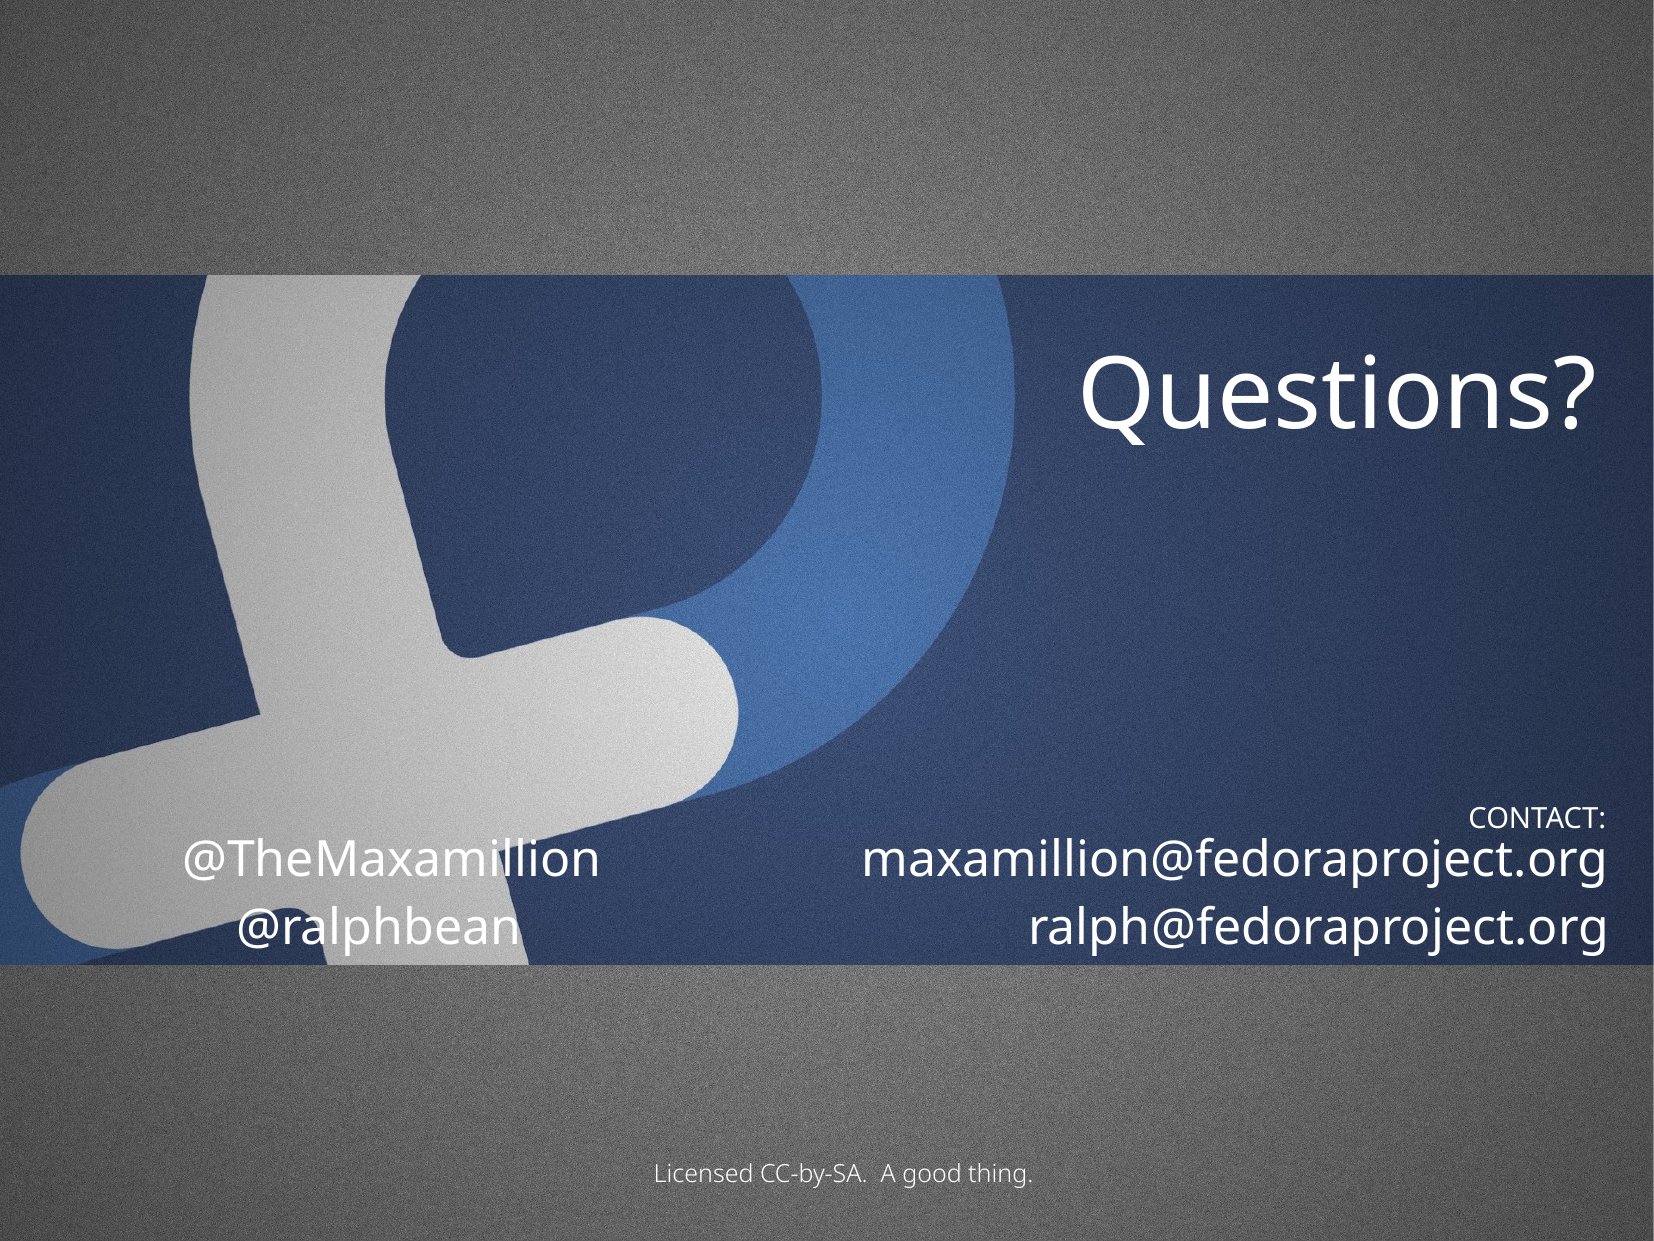

# Questions?
CONTACT:
@TheMaxamillion maxamillion@fedoraproject.org
@ralphbean ralph@fedoraproject.org
Licensed CC-by-SA. A good thing.